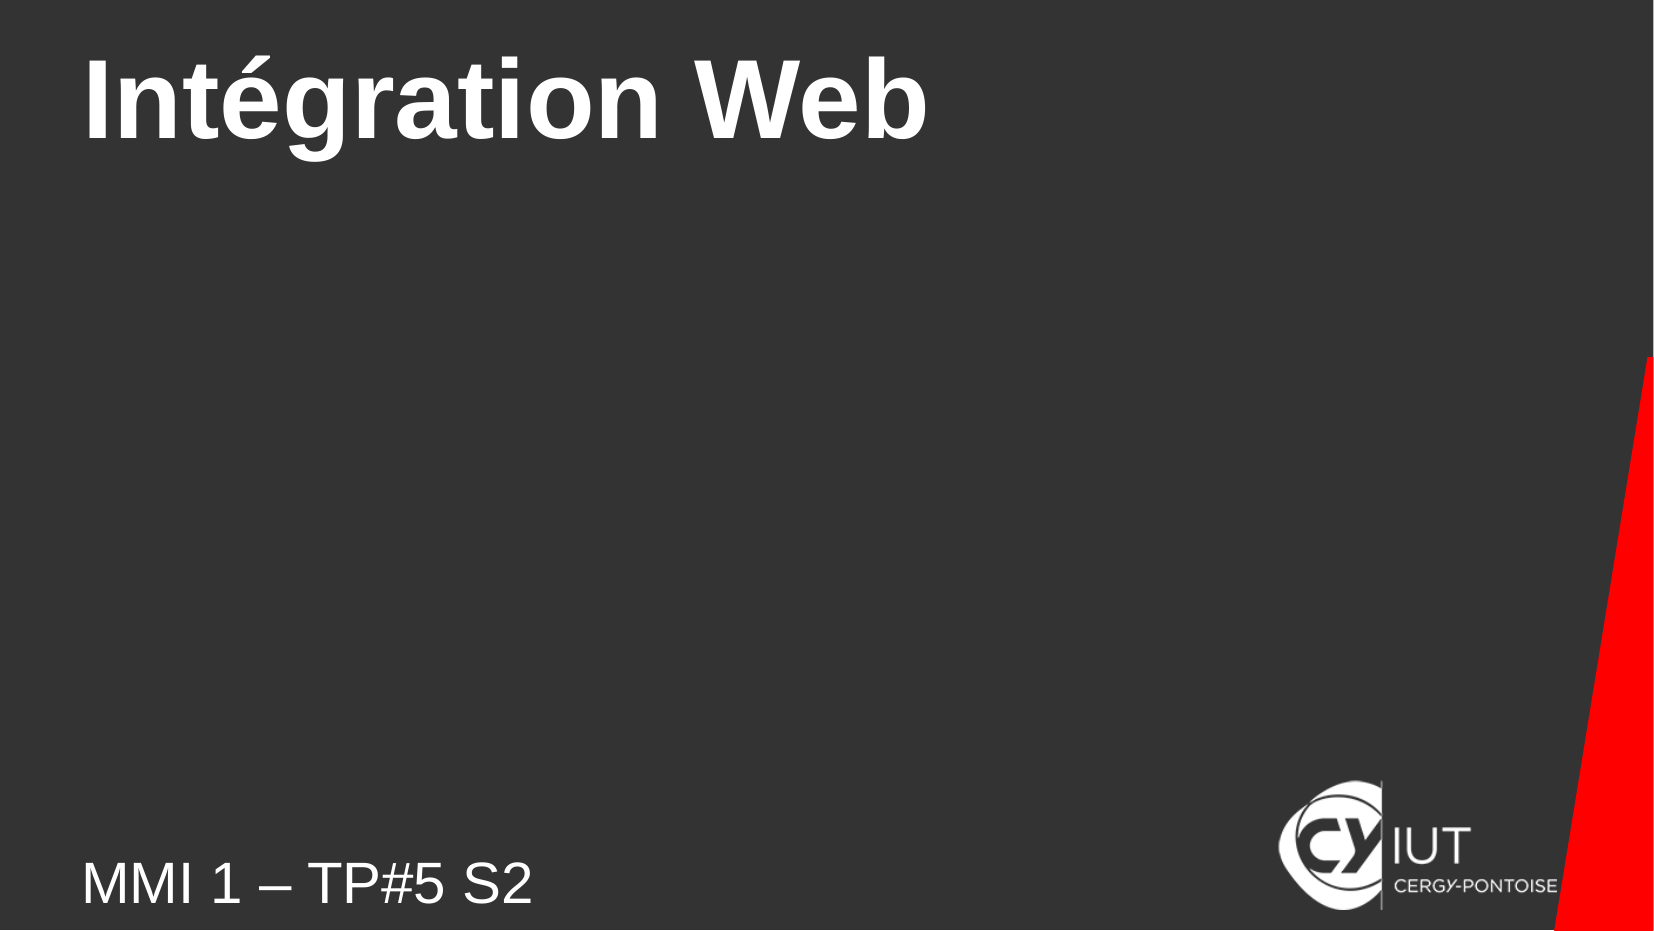

# Intégration Web
MMI 1 – TP#5 S2